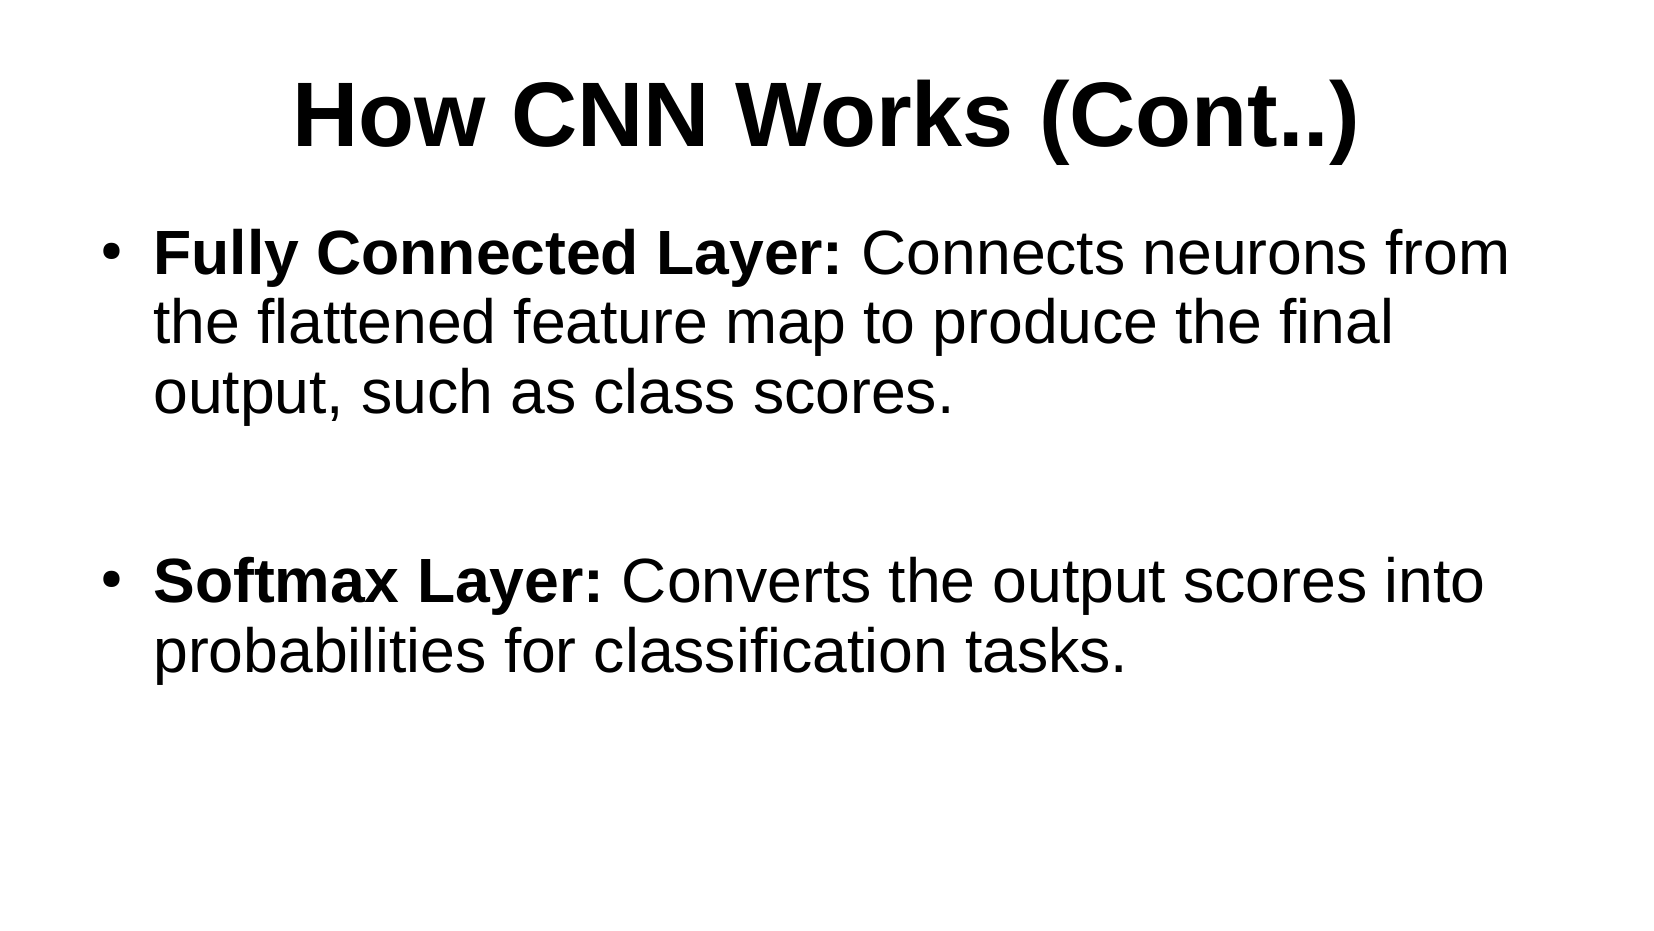

# How CNN Works (Cont..)
Fully Connected Layer: Connects neurons from the flattened feature map to produce the final output, such as class scores.
Softmax Layer: Converts the output scores into probabilities for classification tasks.